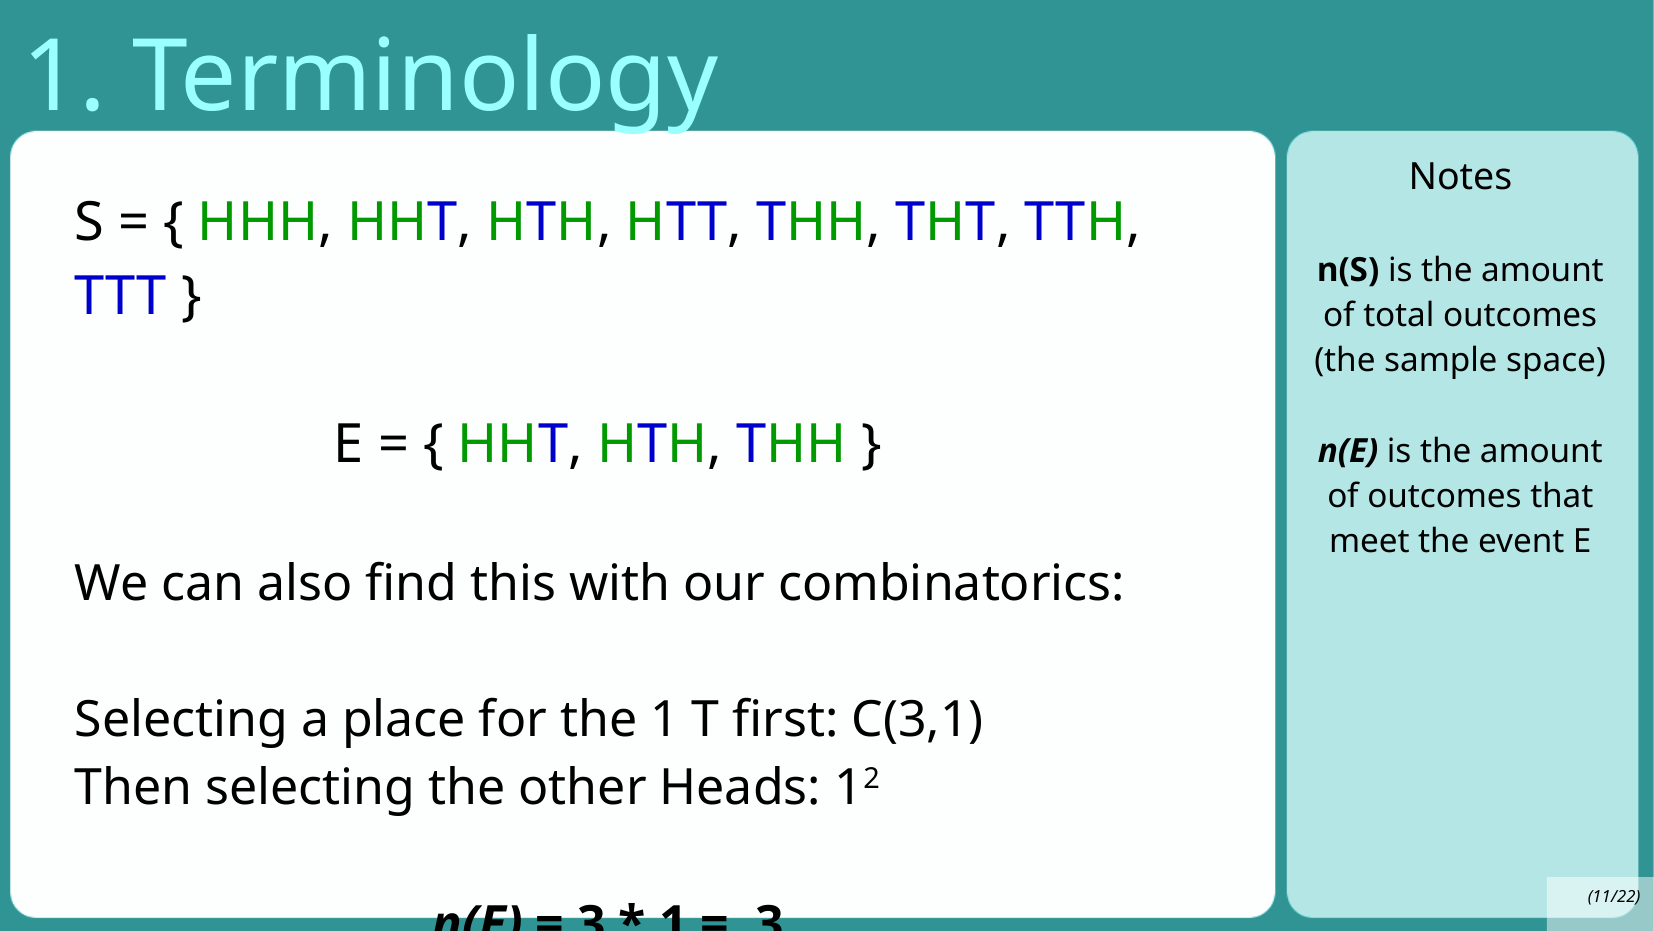

# 1. Terminology
Notes
n(S) is the amount
of total outcomes
(the sample space)
n(E) is the amount of outcomes that meet the event E
S = { HHH, HHT, HTH, HTT, THH, THT, TTH, TTT }
E = { HHT, HTH, THH }
We can also find this with our combinatorics:
Selecting a place for the 1 T first: C(3,1)
Then selecting the other Heads: 12
n(E) = 3 * 1 = 3